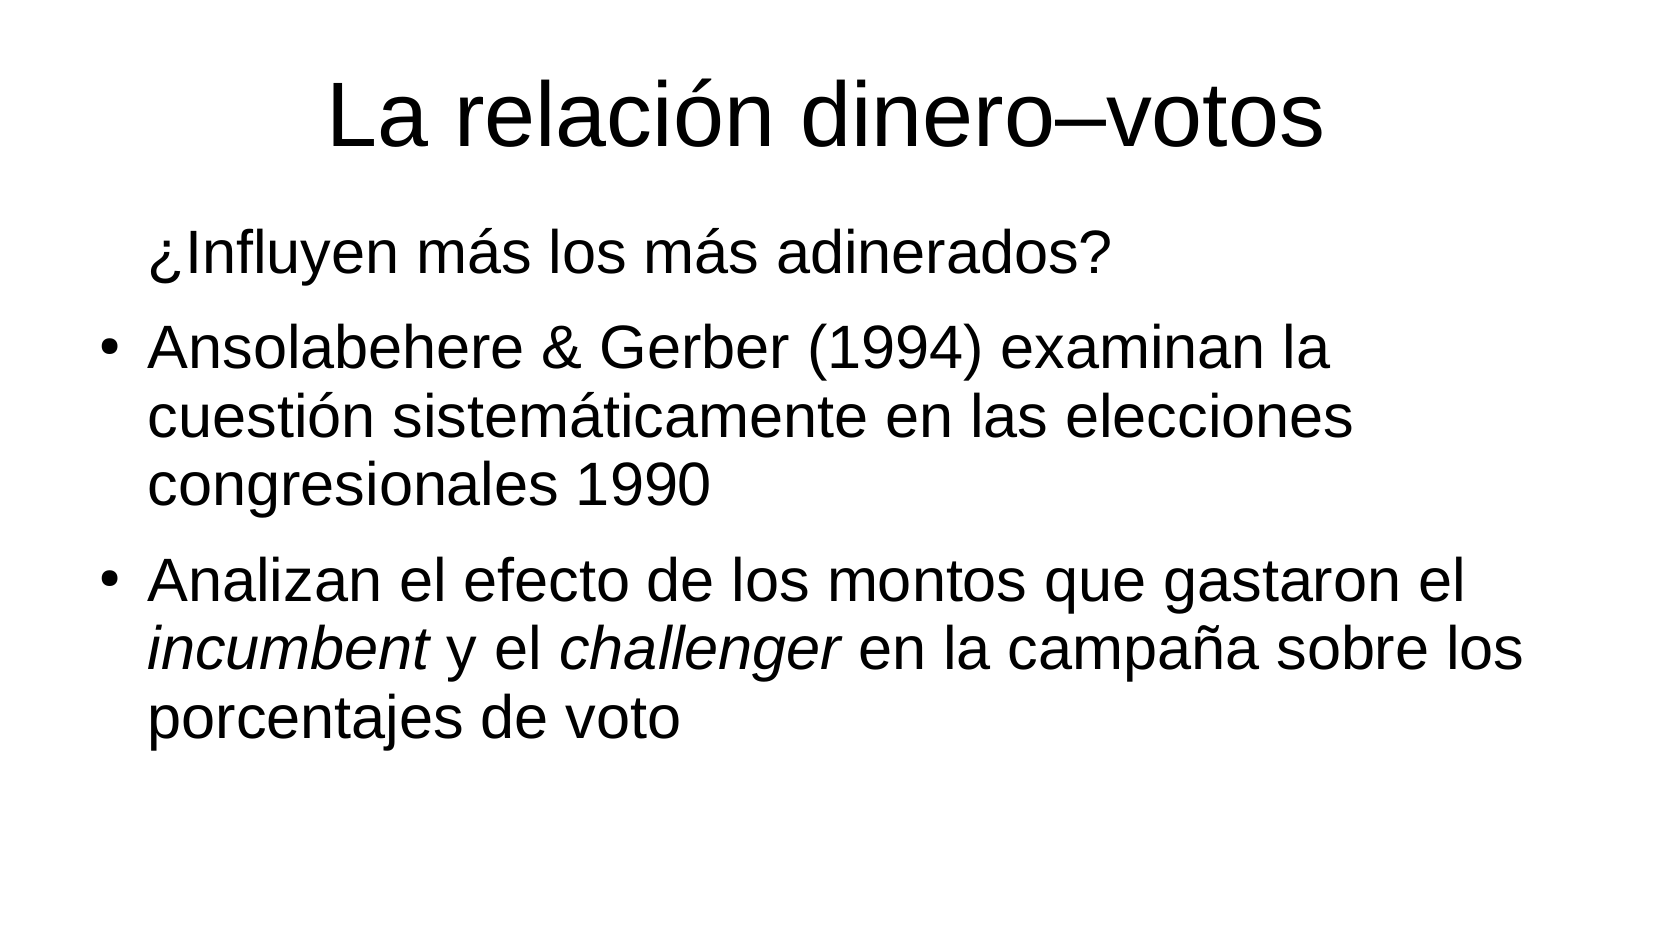

# La relación dinero–votos
¿Influyen más los más adinerados?
Ansolabehere & Gerber (1994) examinan la cuestión sistemáticamente en las elecciones congresionales 1990
Analizan el efecto de los montos que gastaron el incumbent y el challenger en la campaña sobre los porcentajes de voto